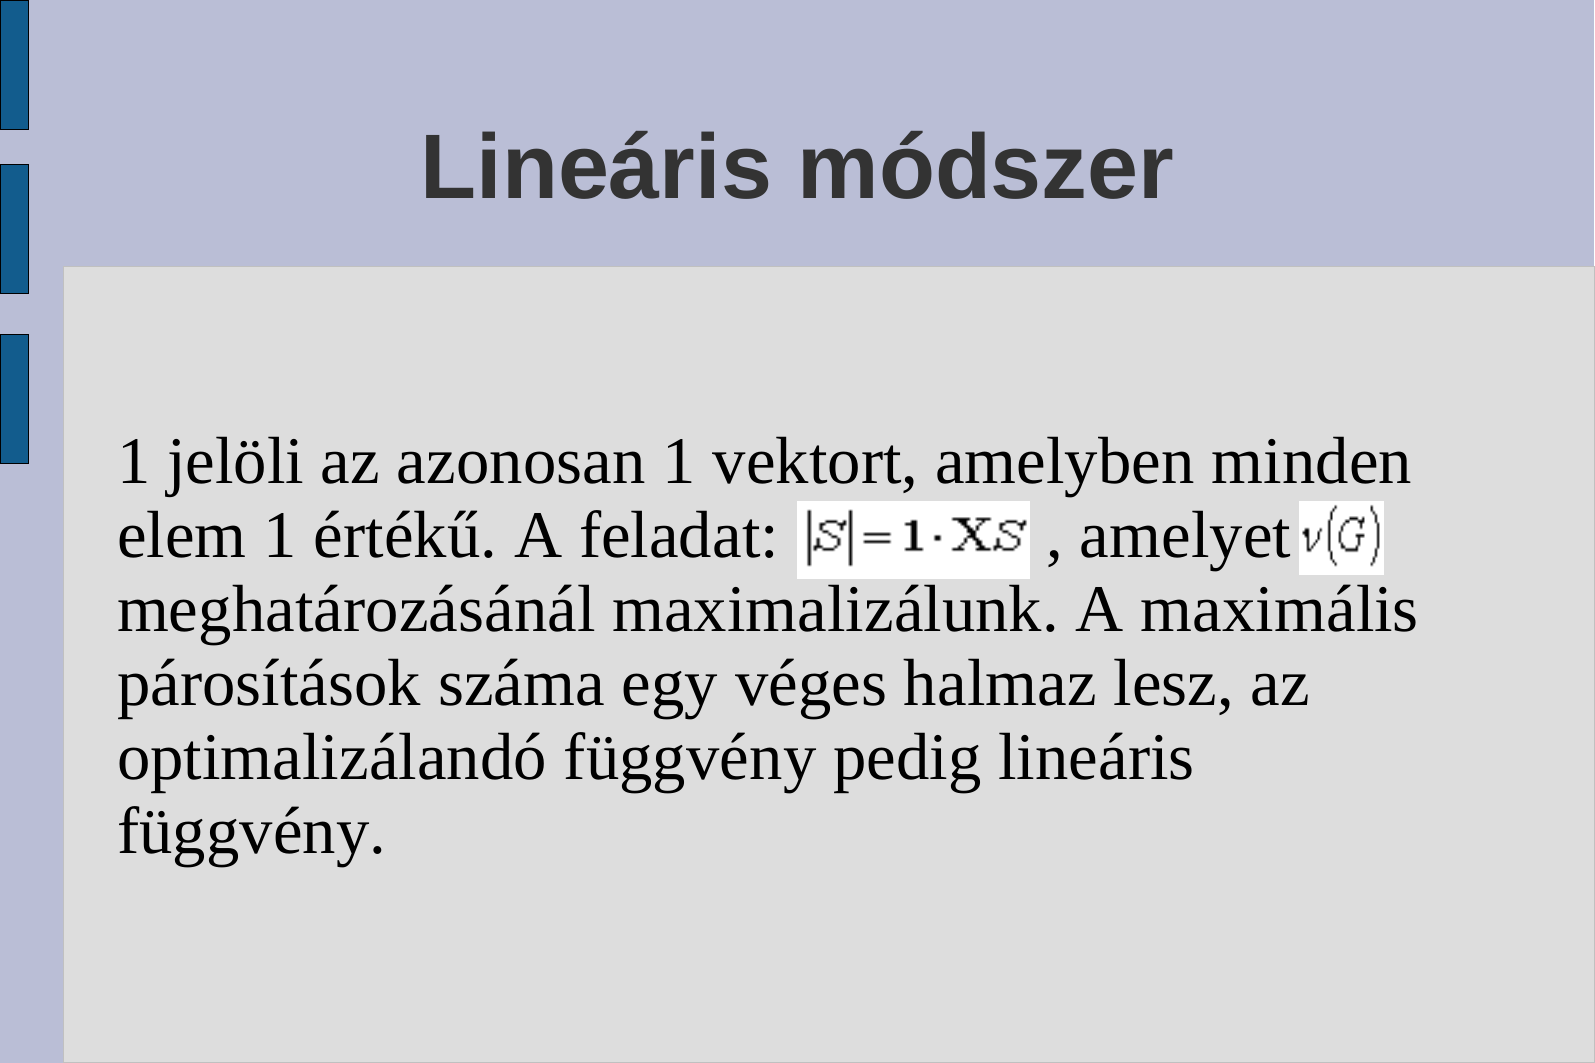

# Lineáris módszer
1 jelöli az azonosan 1 vektort, amelyben minden elem 1 értékű. A feladat: , amelyet meghatározásánál maximalizálunk. A maximális párosítások száma egy véges halmaz lesz, az optimalizálandó függvény pedig lineáris függvény.